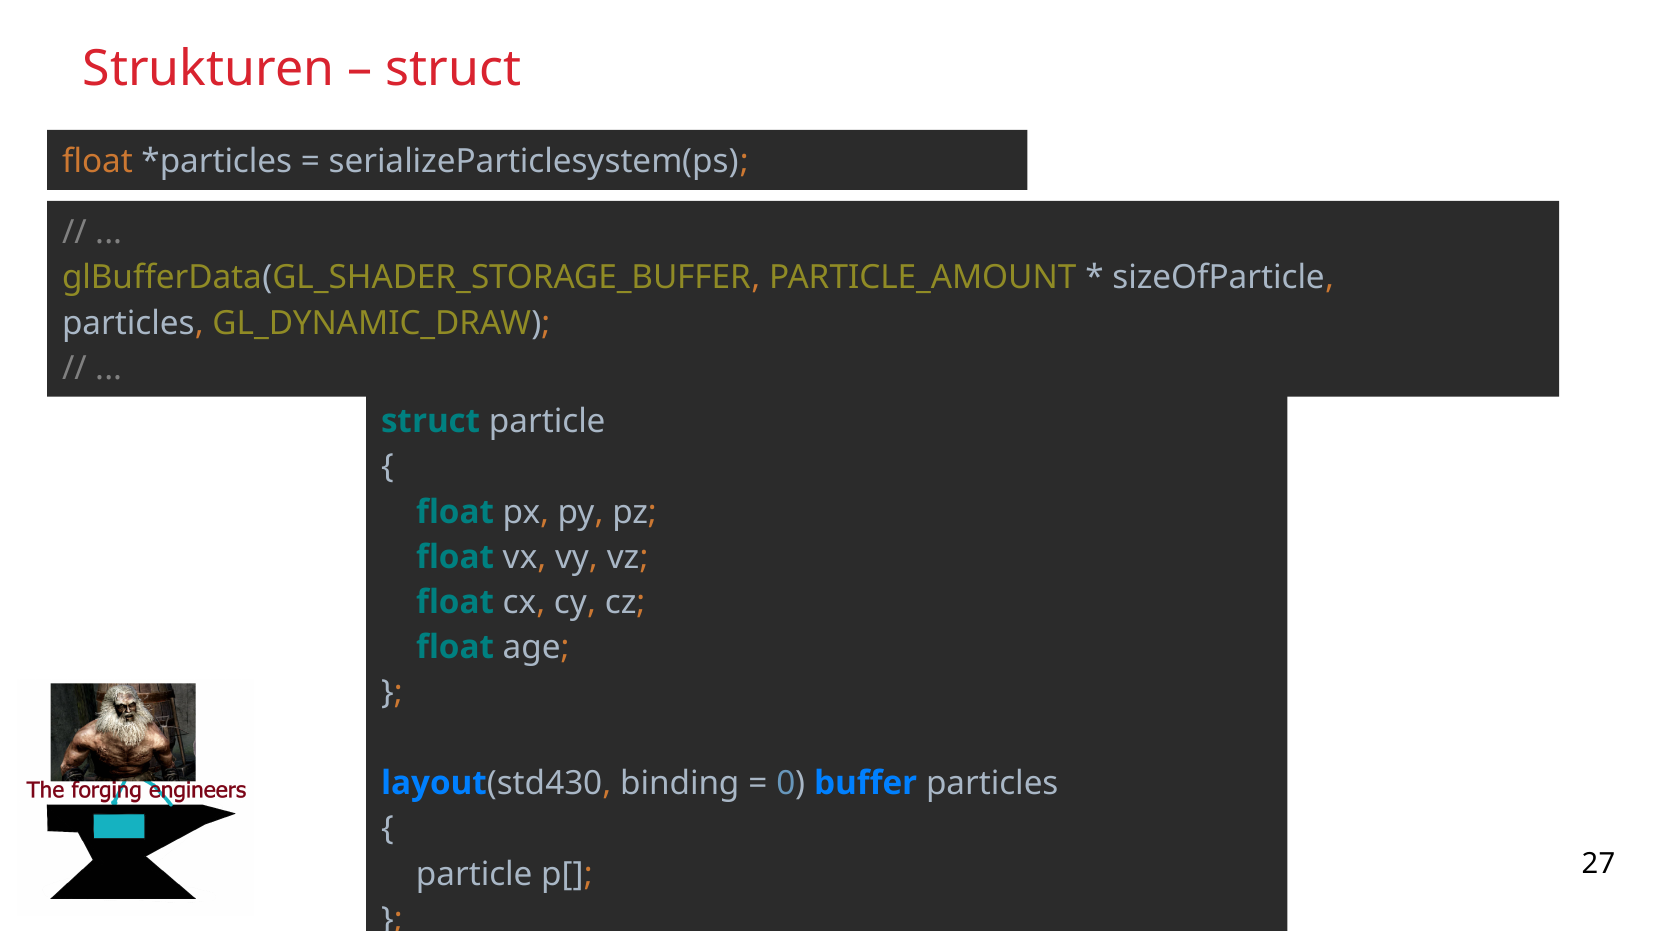

# Strukturen – struct
float *particles = serializeParticlesystem(ps);
// ...
glBufferData(GL_SHADER_STORAGE_BUFFER, PARTICLE_AMOUNT * sizeOfParticle, 	particles, GL_DYNAMIC_DRAW);
// ...
struct particle
{
 float px, py, pz;
 float vx, vy, vz;
 float cx, cy, cz;
 float age;
};
layout(std430, binding = 0) buffer particles
{
 particle p[];
};